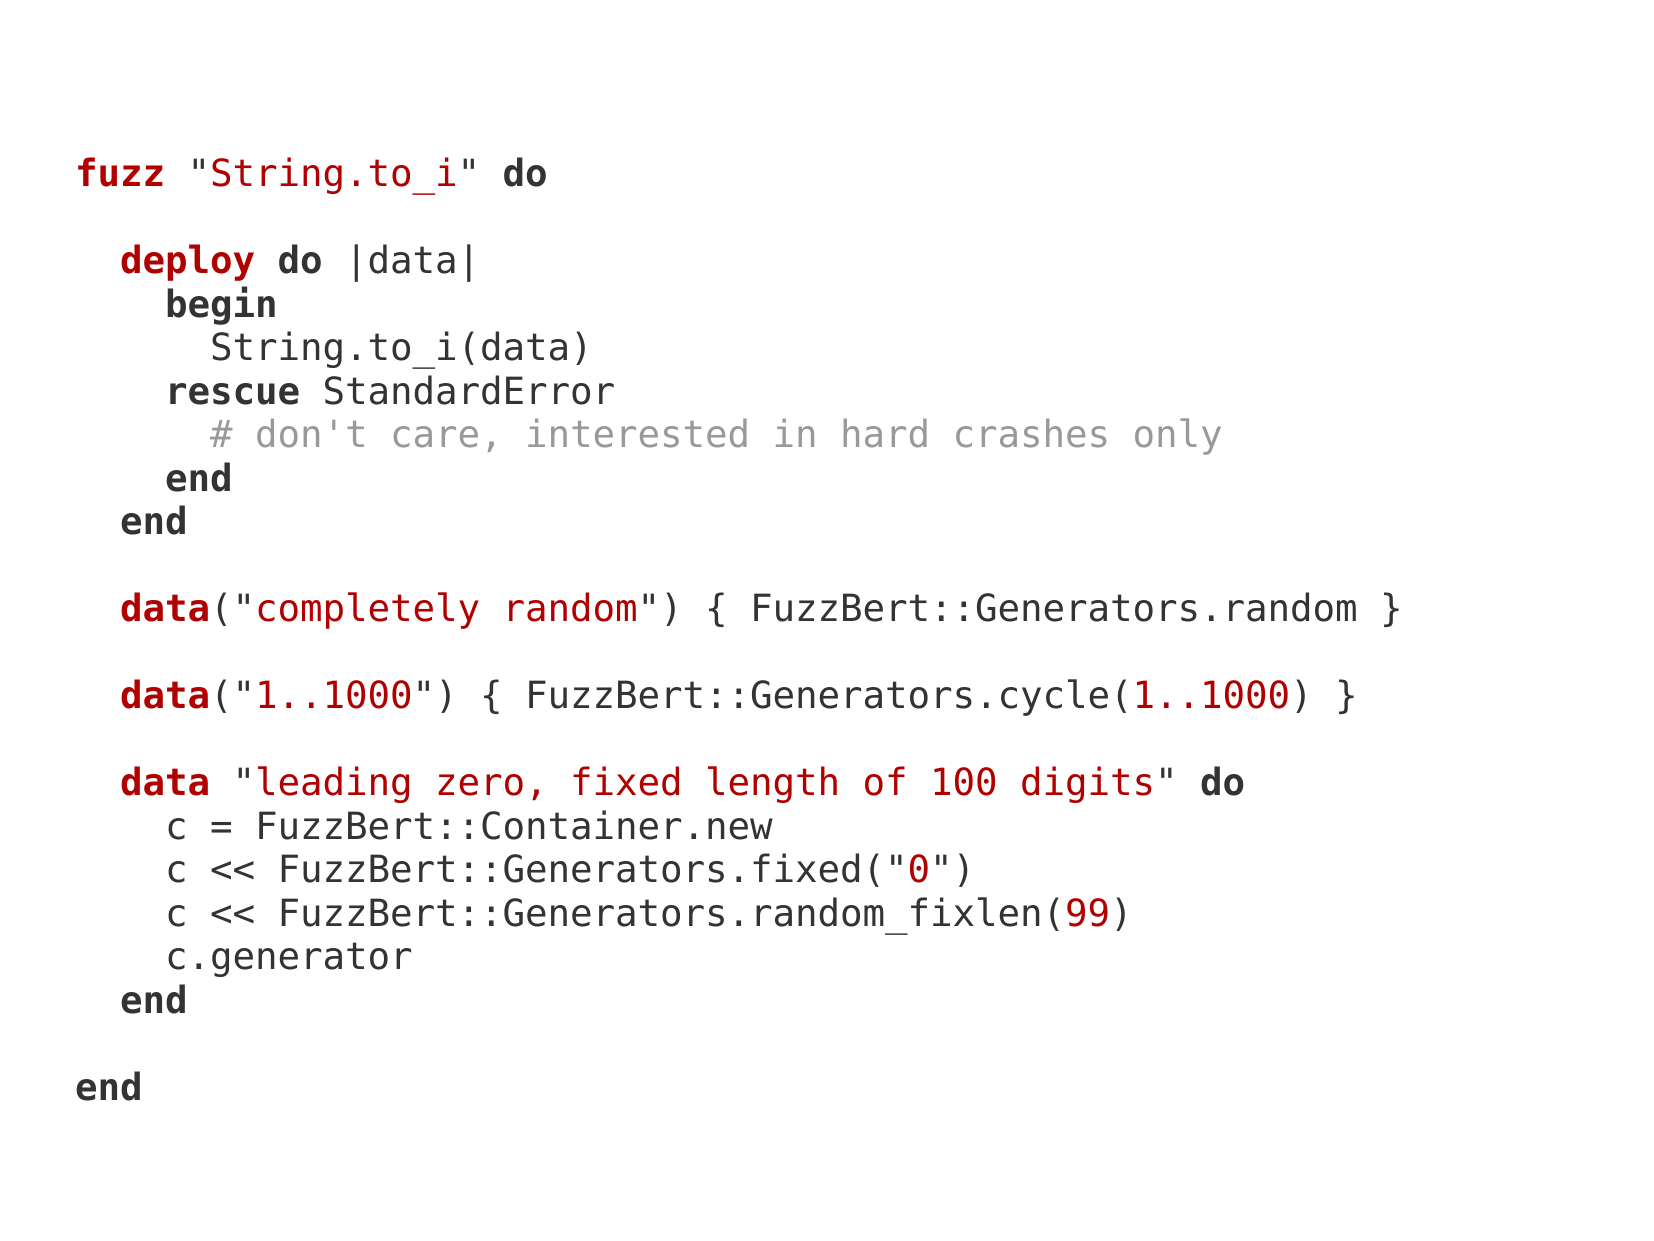

#
fuzz "String.to_i" do
 deploy do |data|
 begin
 String.to_i(data)
 rescue StandardError
 # don't care, interested in hard crashes only
 end
 end
 data("completely random") { FuzzBert::Generators.random }
 data("1..1000") { FuzzBert::Generators.cycle(1..1000) }
 data "leading zero, fixed length of 100 digits" do
 c = FuzzBert::Container.new
 c << FuzzBert::Generators.fixed("0")
 c << FuzzBert::Generators.random_fixlen(99)
 c.generator
 end
end